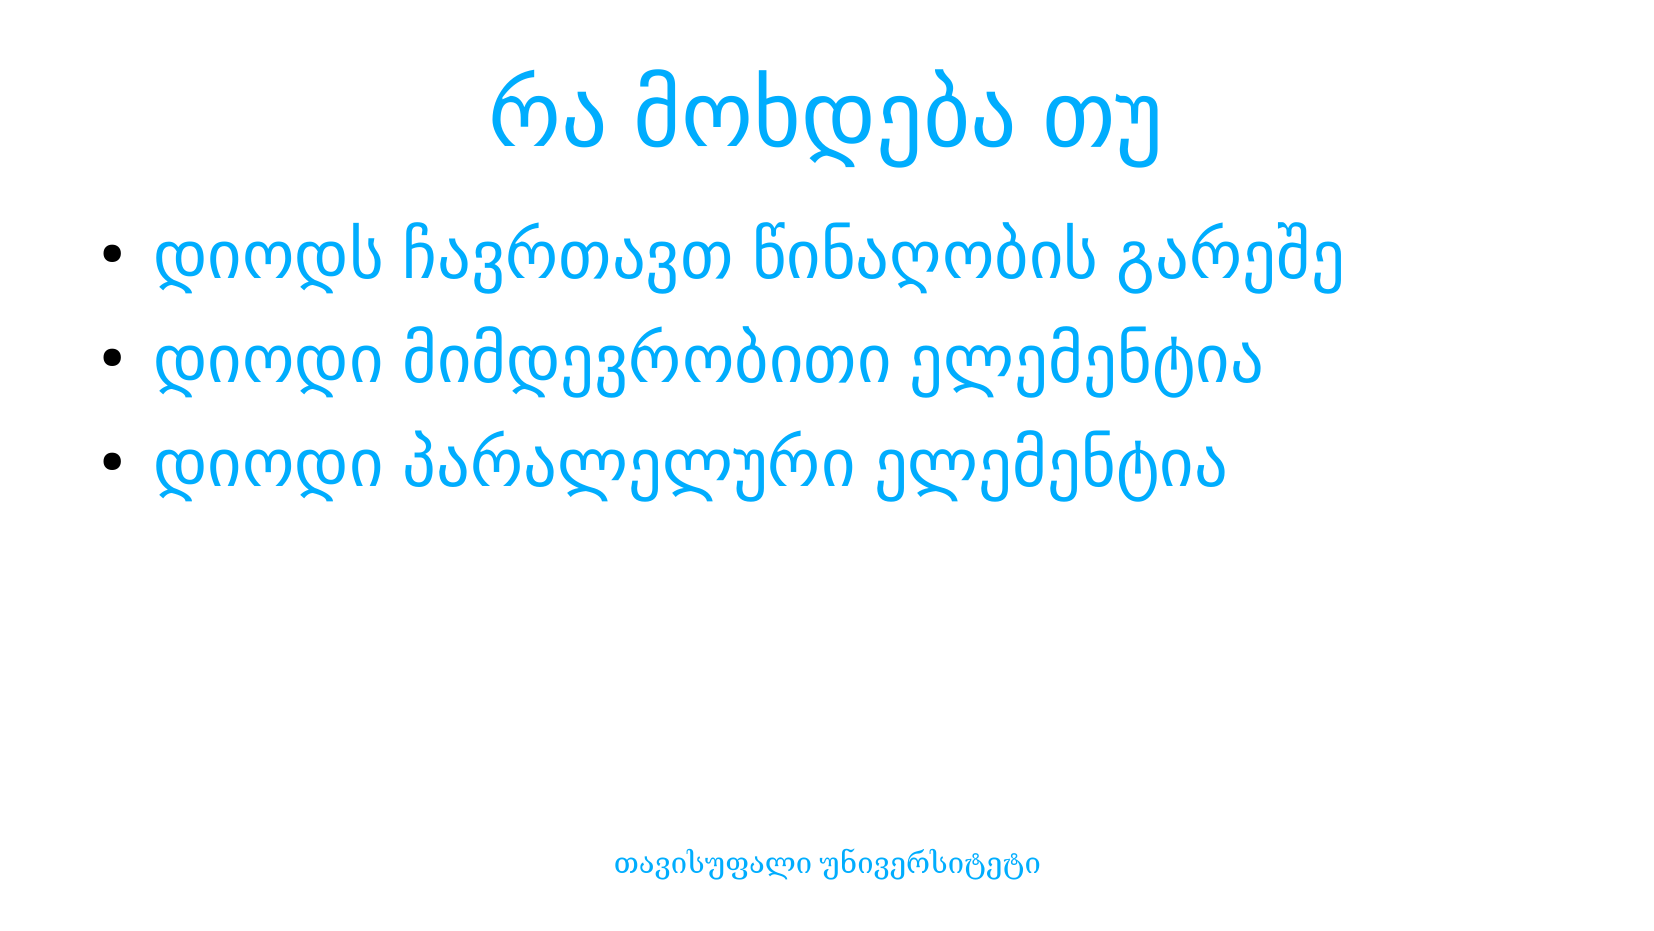

რა მოხდება თუ
# დიოდს ჩავრთავთ წინაღობის გარეშე
დიოდი მიმდევრობითი ელემენტია
დიოდი პარალელური ელემენტია